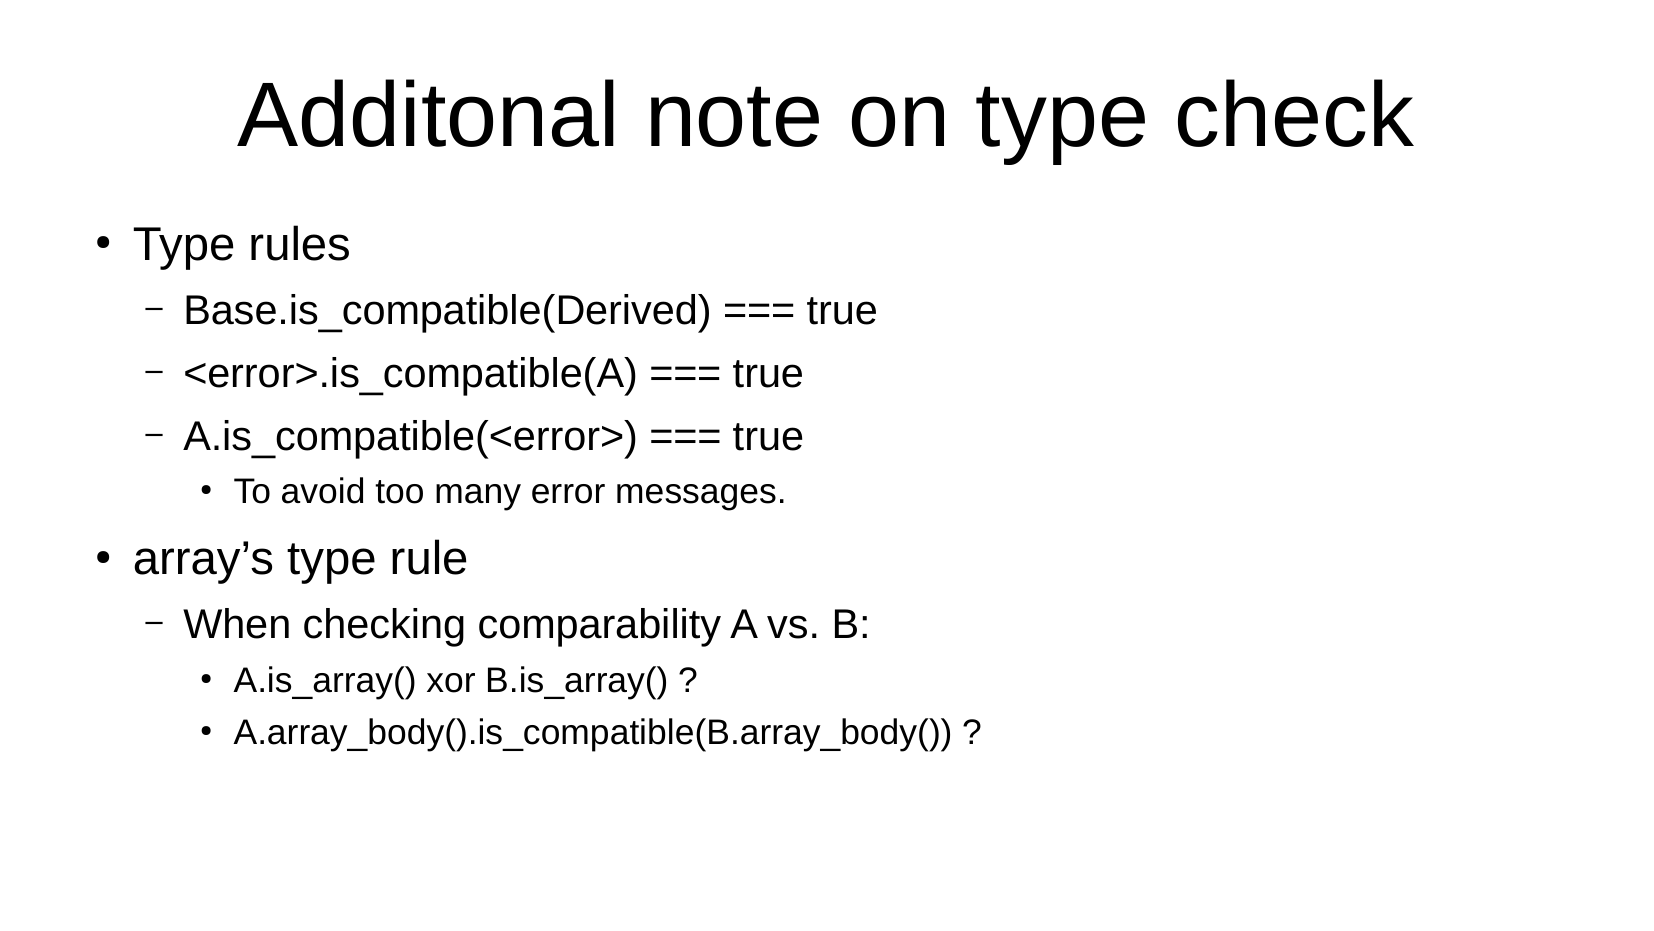

# Additonal note on type check
Type rules
Base.is_compatible(Derived) === true
<error>.is_compatible(A) === true
A.is_compatible(<error>) === true
To avoid too many error messages.
array’s type rule
When checking comparability A vs. B:
A.is_array() xor B.is_array() ?
A.array_body().is_compatible(B.array_body()) ?